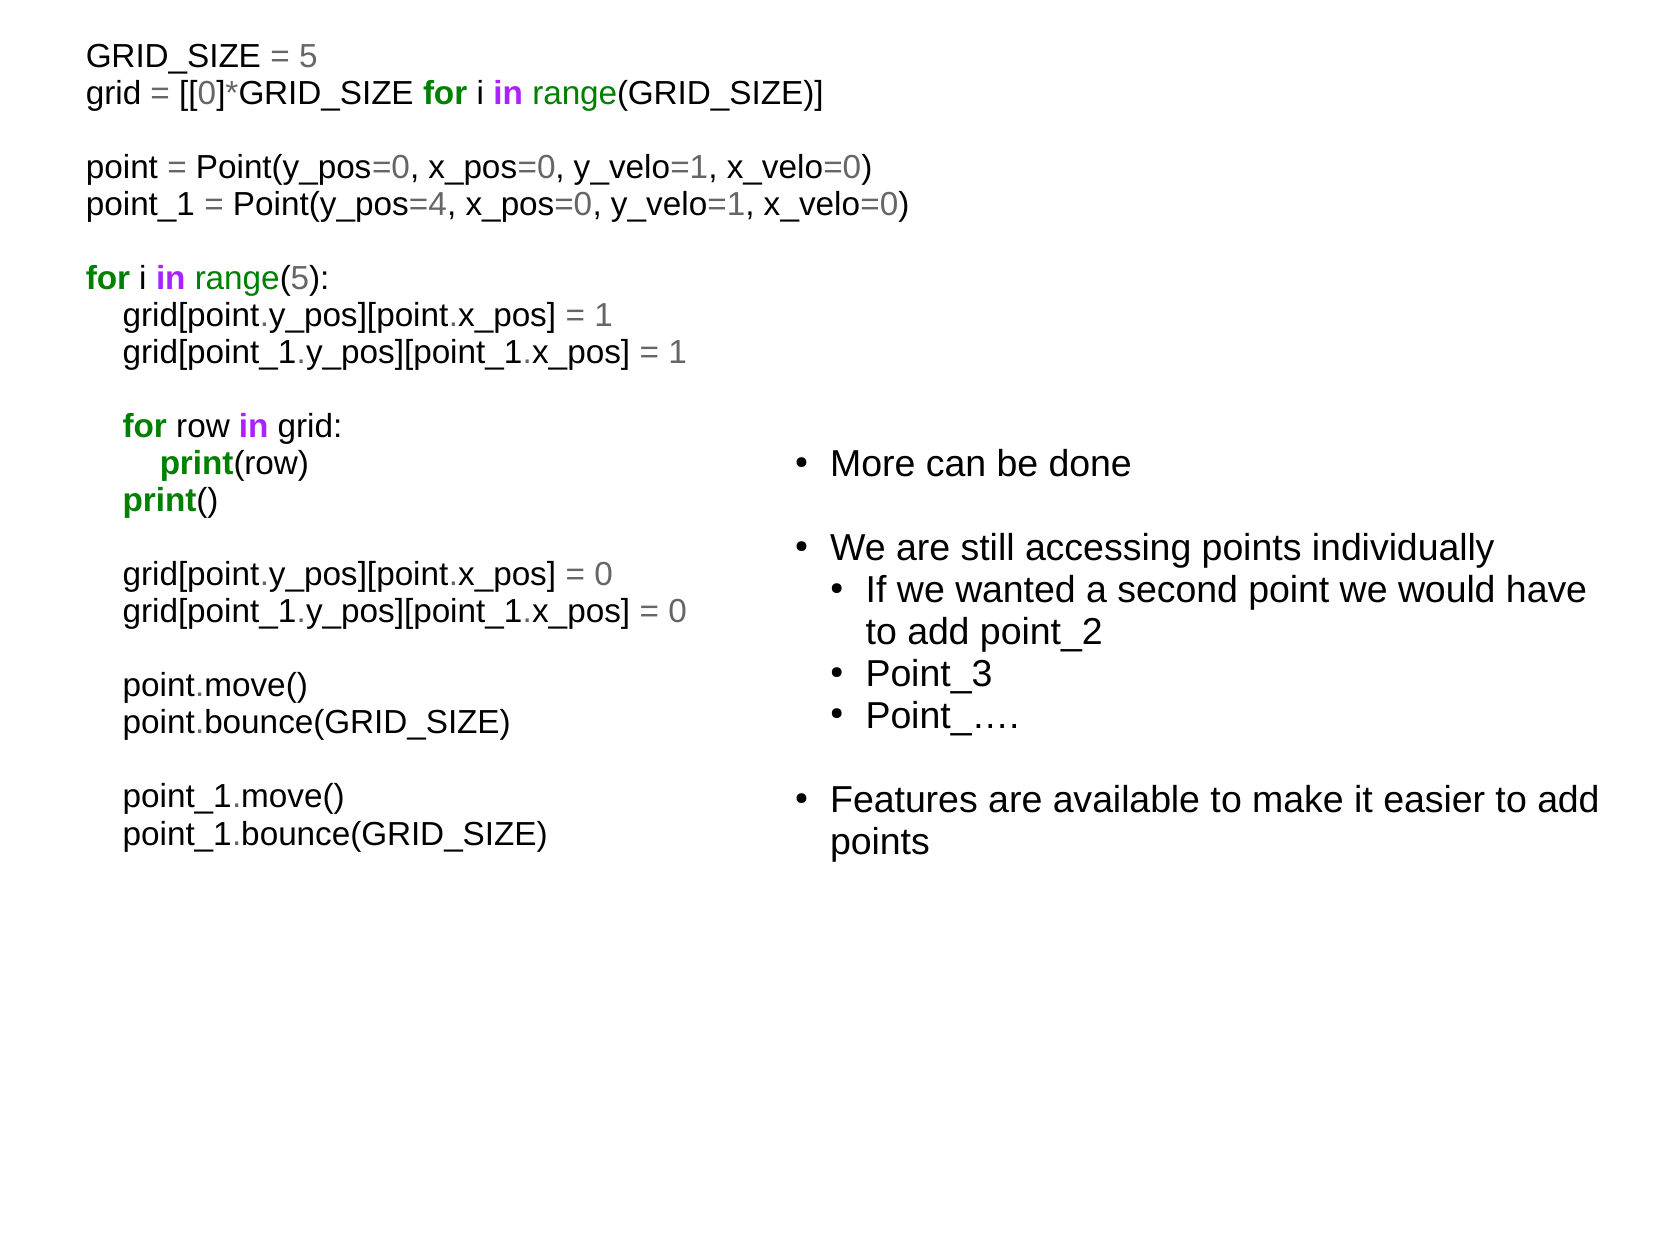

GRID_SIZE = 5
grid = [[0]*GRID_SIZE for i in range(GRID_SIZE)]
point = Point(y_pos=0, x_pos=0, y_velo=1, x_velo=0)
point_1 = Point(y_pos=4, x_pos=0, y_velo=1, x_velo=0)
for i in range(5):
 grid[point.y_pos][point.x_pos] = 1
 grid[point_1.y_pos][point_1.x_pos] = 1
 for row in grid:
 print(row)
 print()
 grid[point.y_pos][point.x_pos] = 0
 grid[point_1.y_pos][point_1.x_pos] = 0
 point.move()
 point.bounce(GRID_SIZE)
 point_1.move()
 point_1.bounce(GRID_SIZE)
More can be done
We are still accessing points individually
If we wanted a second point we would have to add point_2
Point_3
Point_….
Features are available to make it easier to add points